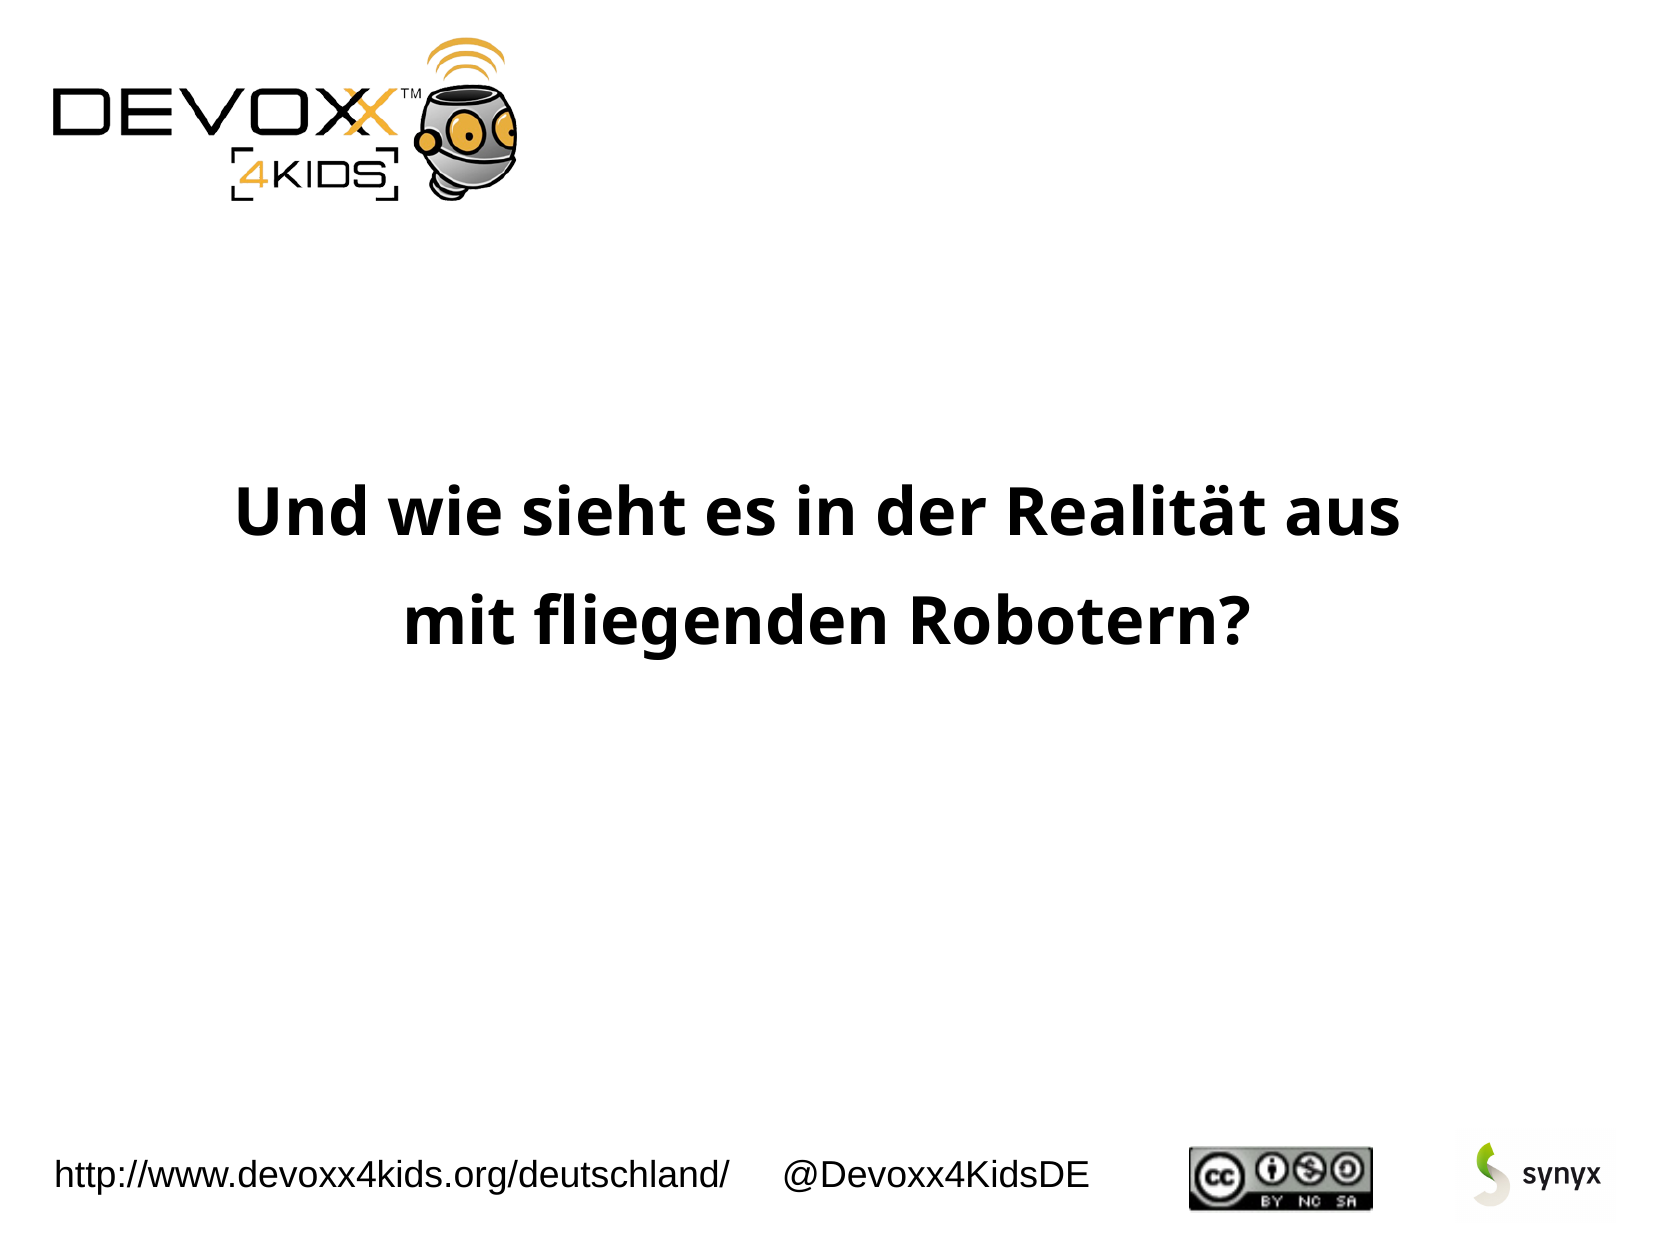

Und wie sieht es in der Realität aus
mit fliegenden Robotern?